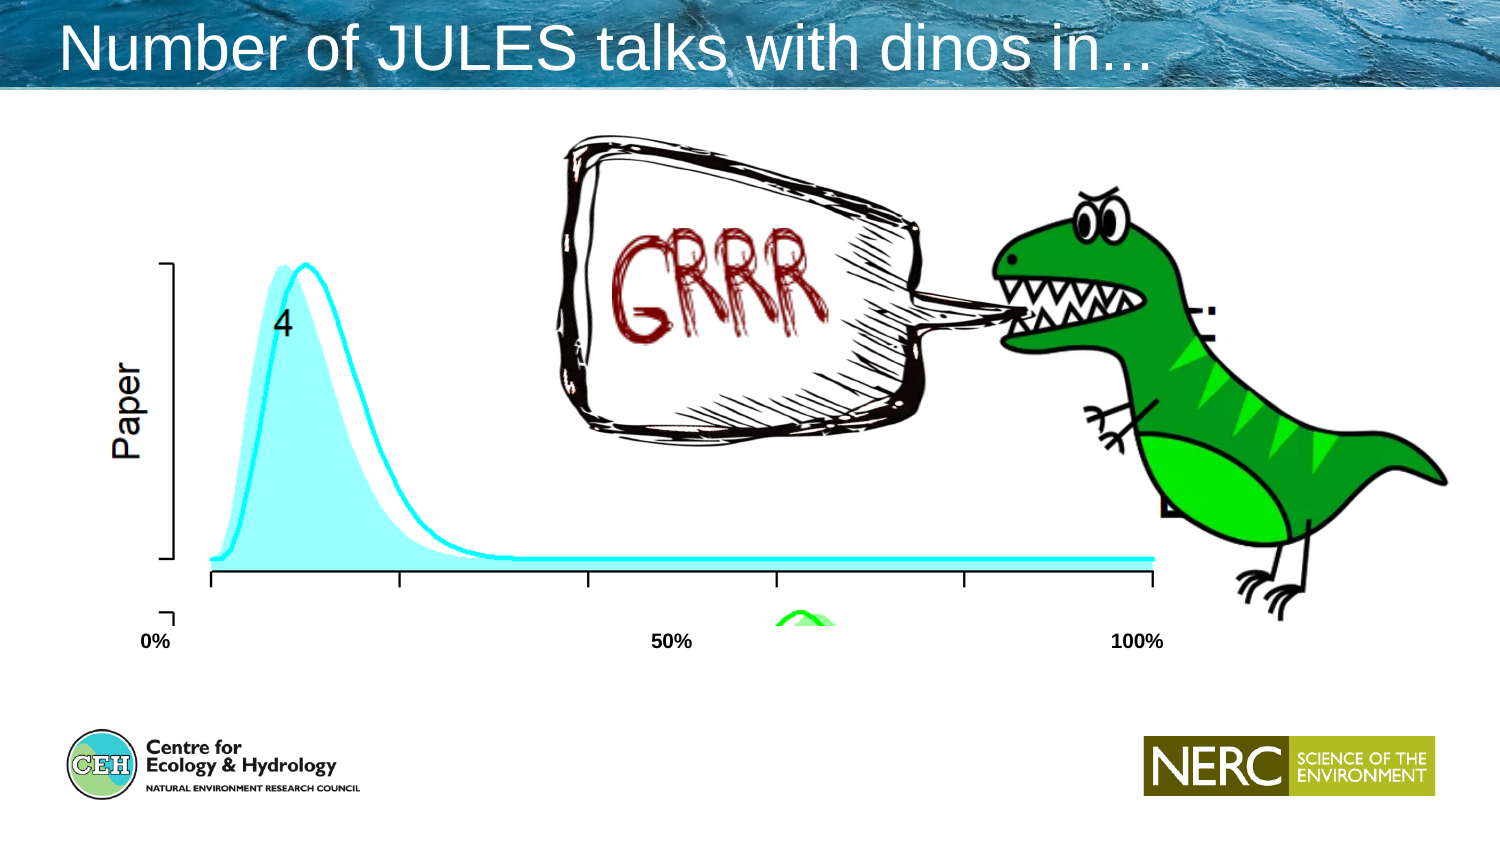

# Number of JULES talks with dinos in...
0%
50%
100%